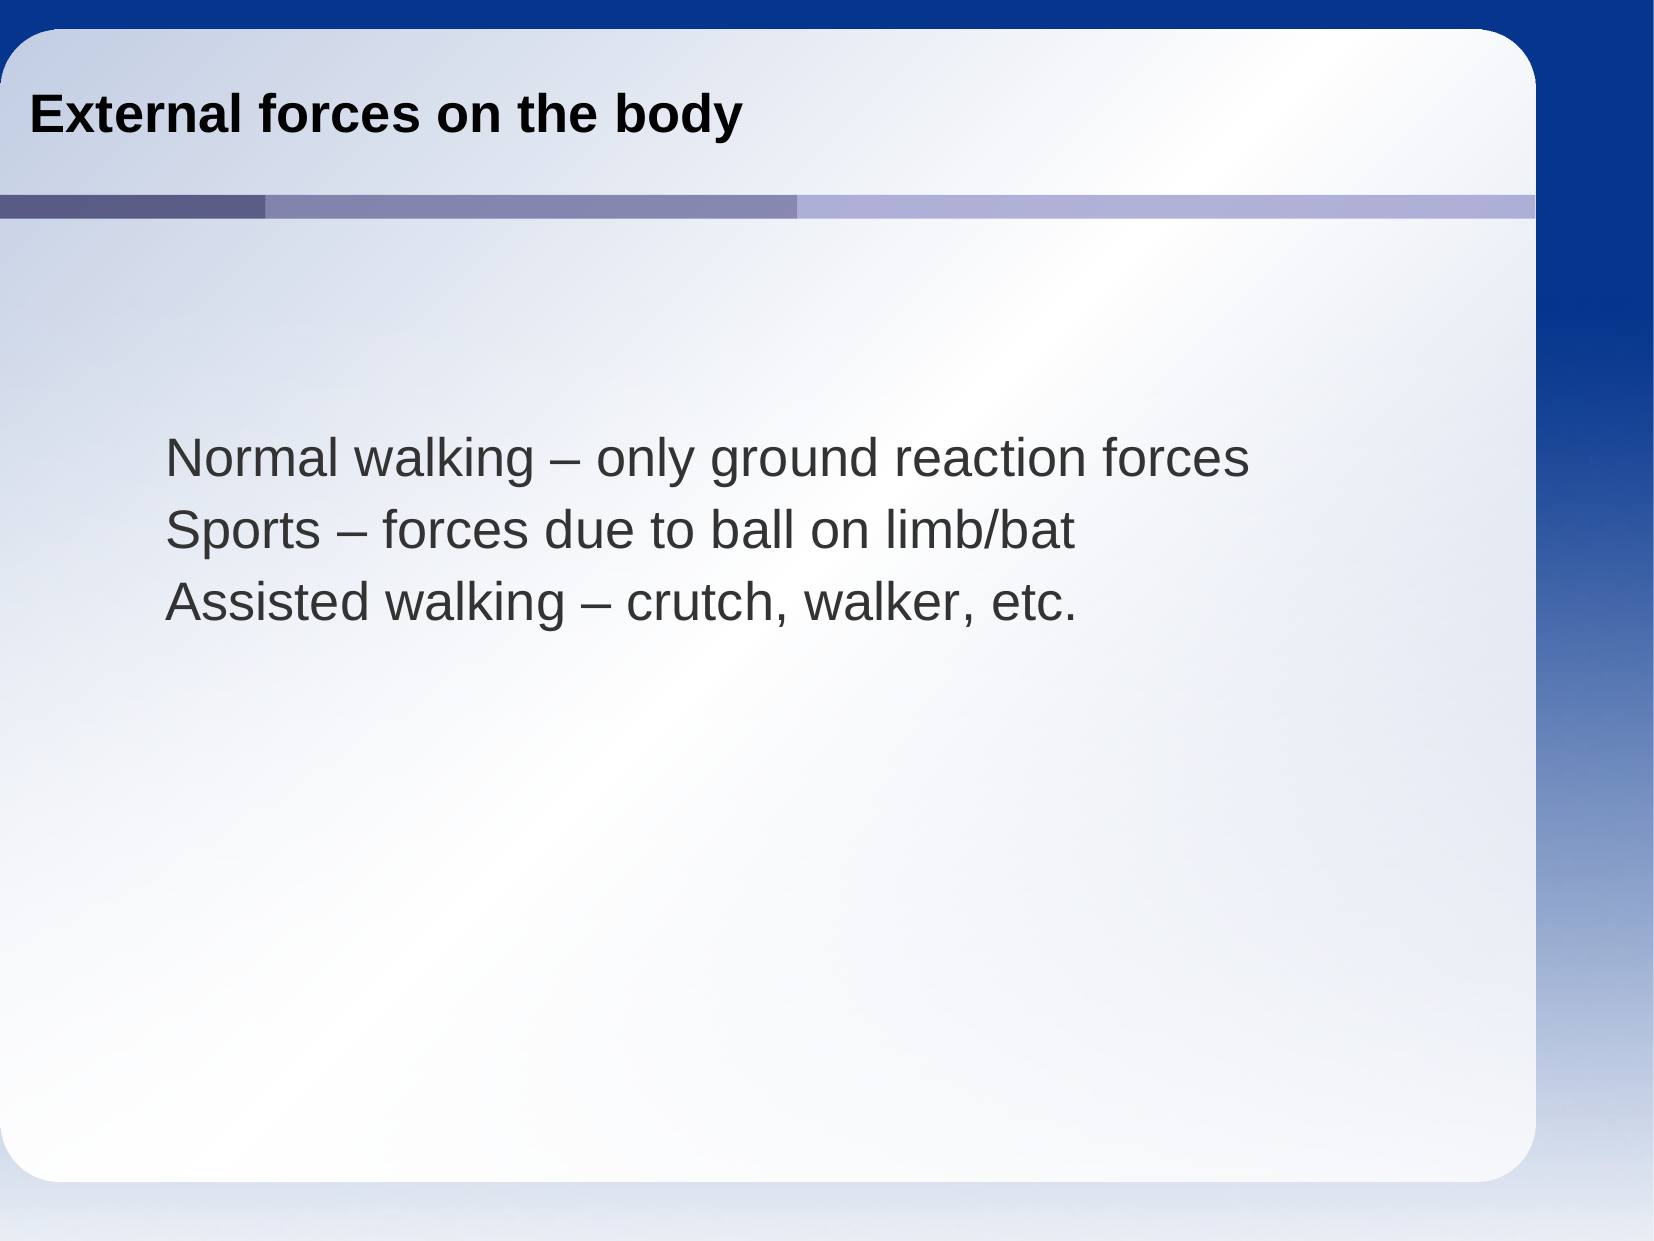

# External forces on the body
Normal walking – only ground reaction forces
Sports – forces due to ball on limb/bat
Assisted walking – crutch, walker, etc.